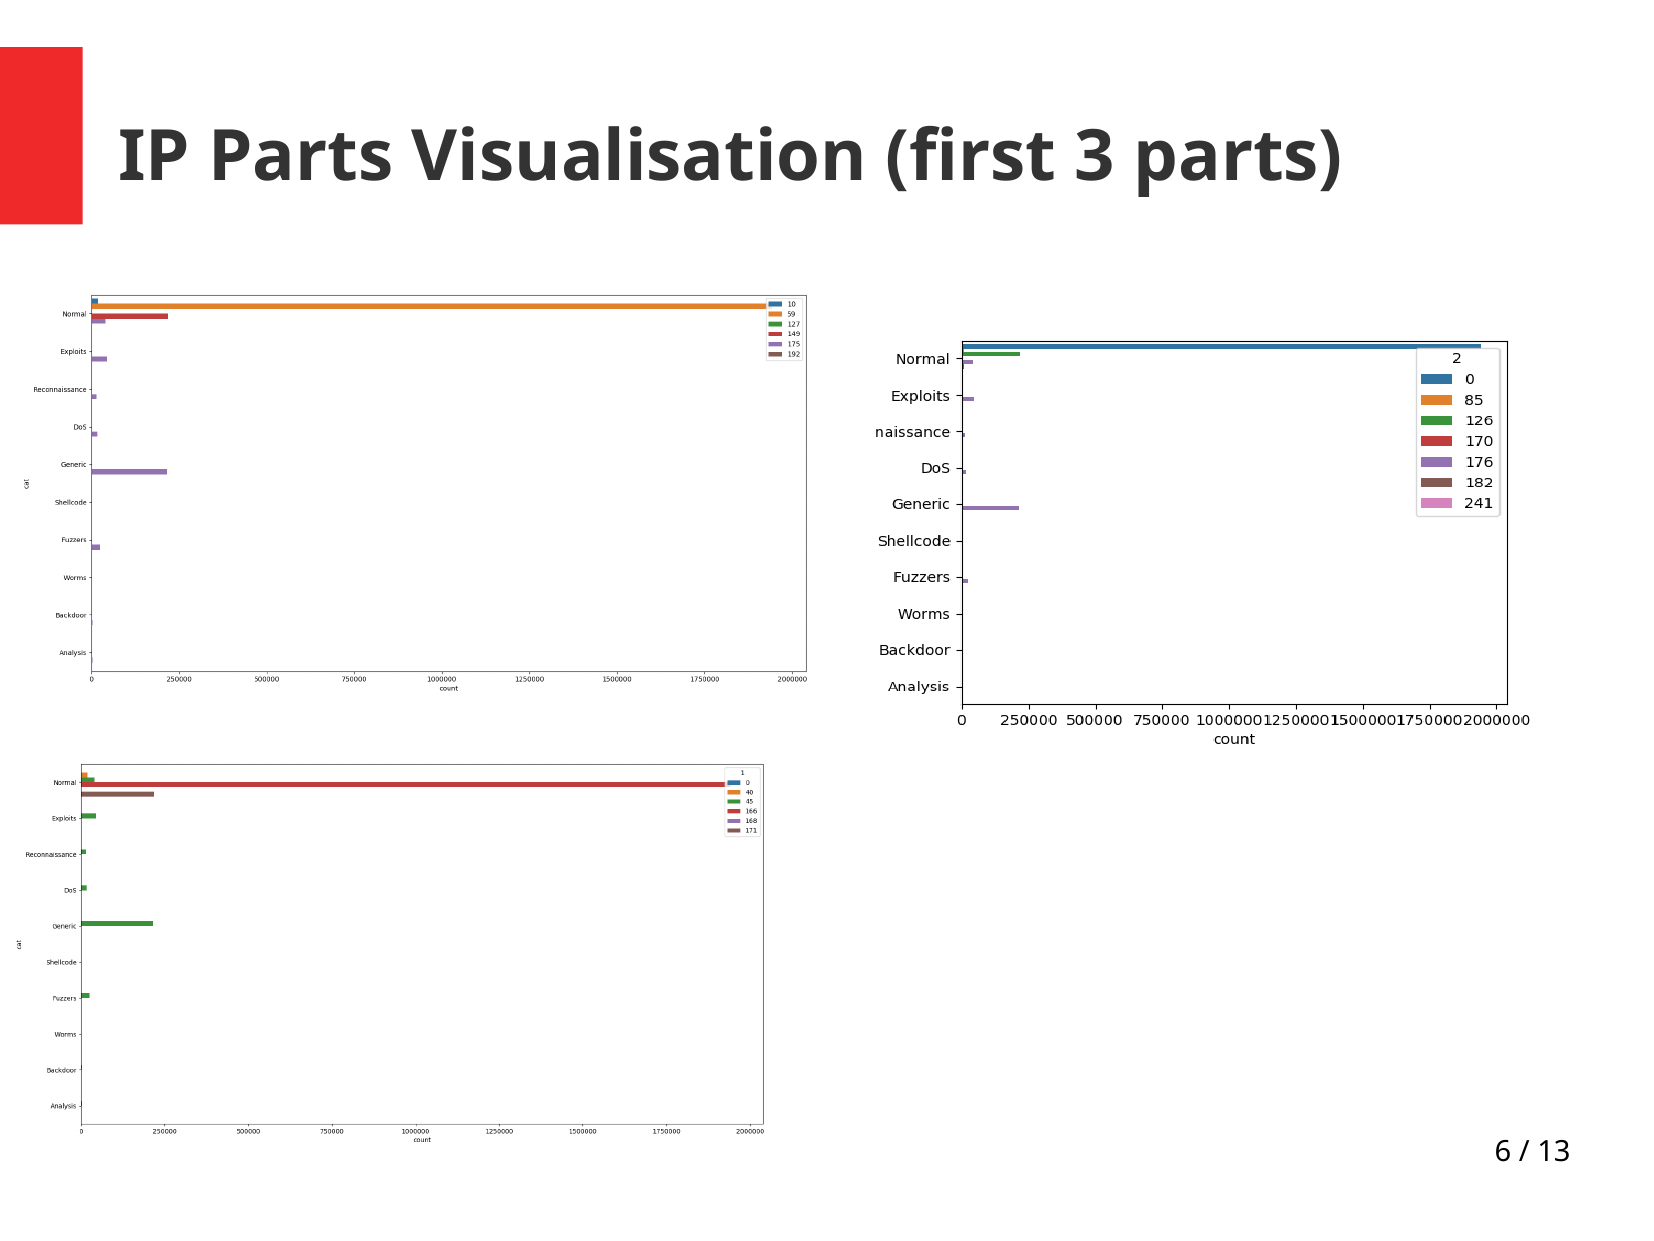

# IP Parts Visualisation (first 3 parts)
6